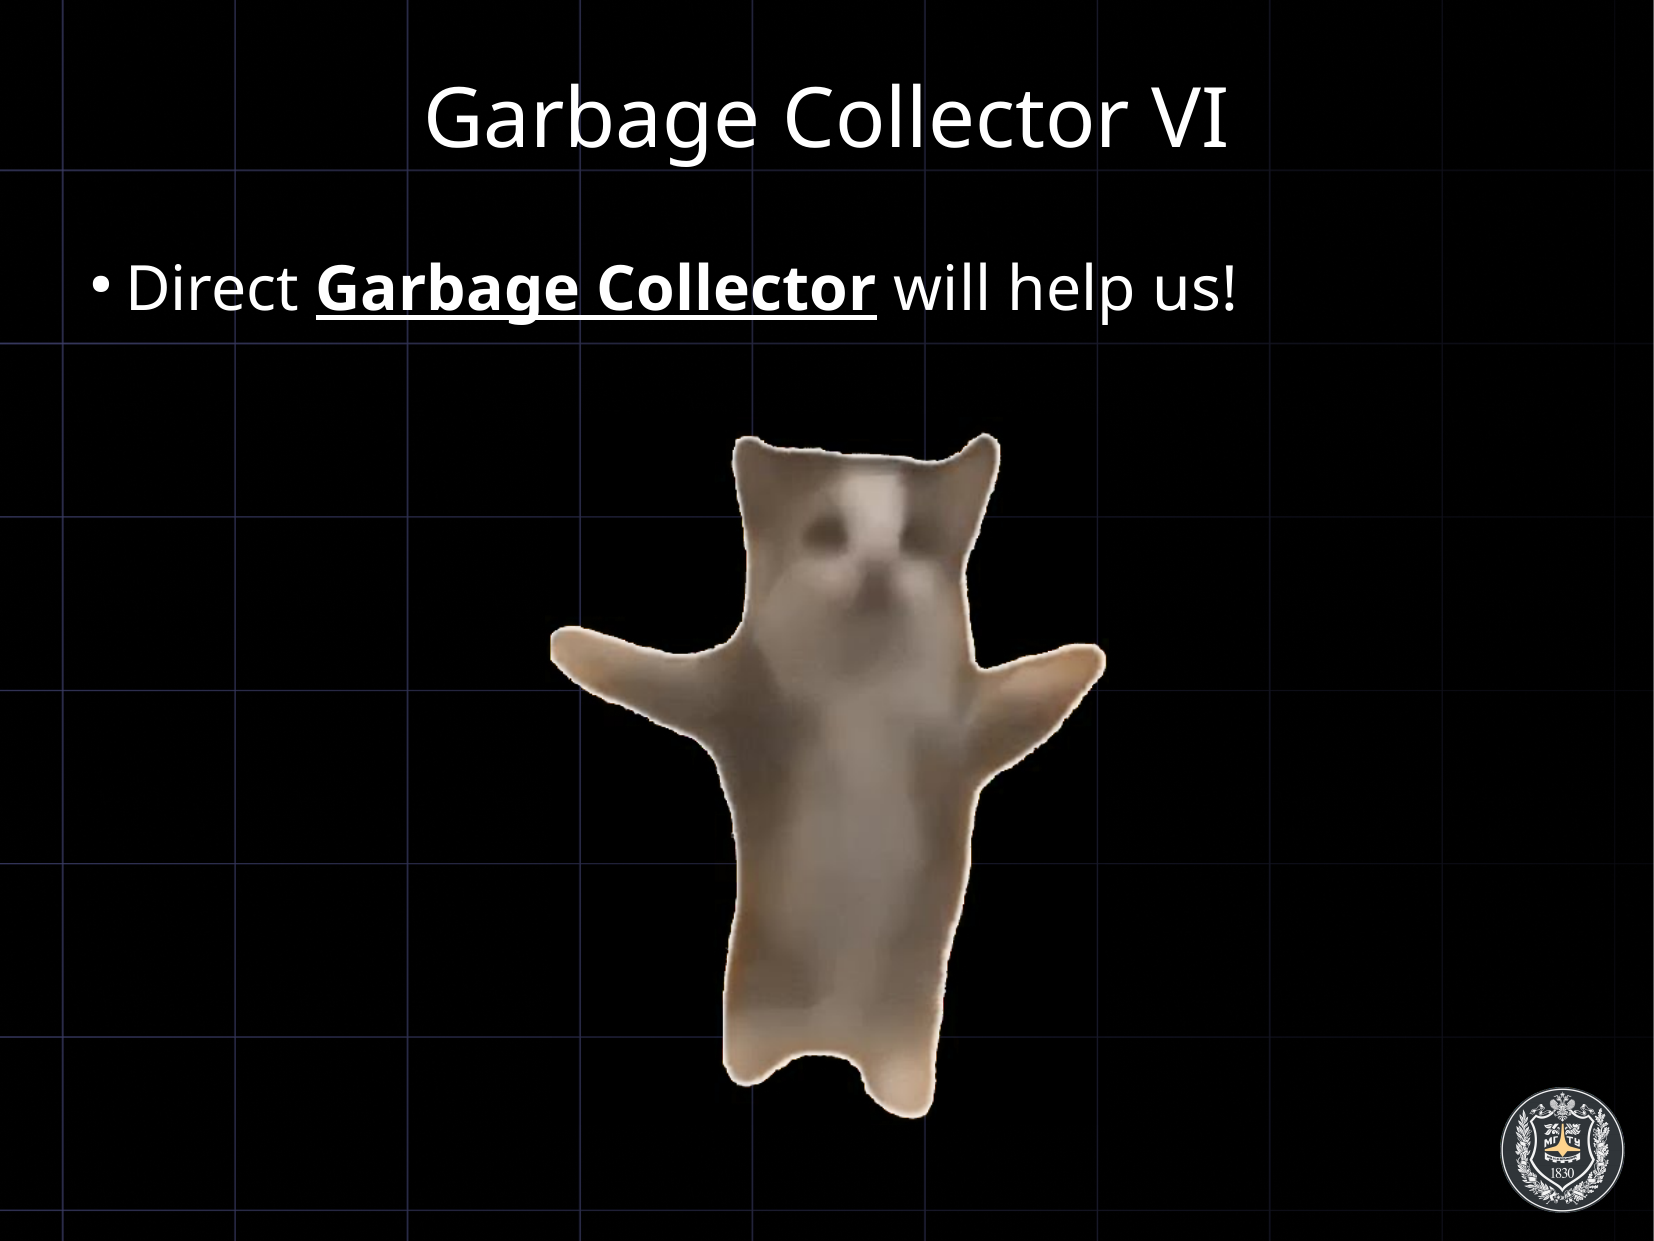

# Garbage Collector VI
Direct Garbage Collector will help us!